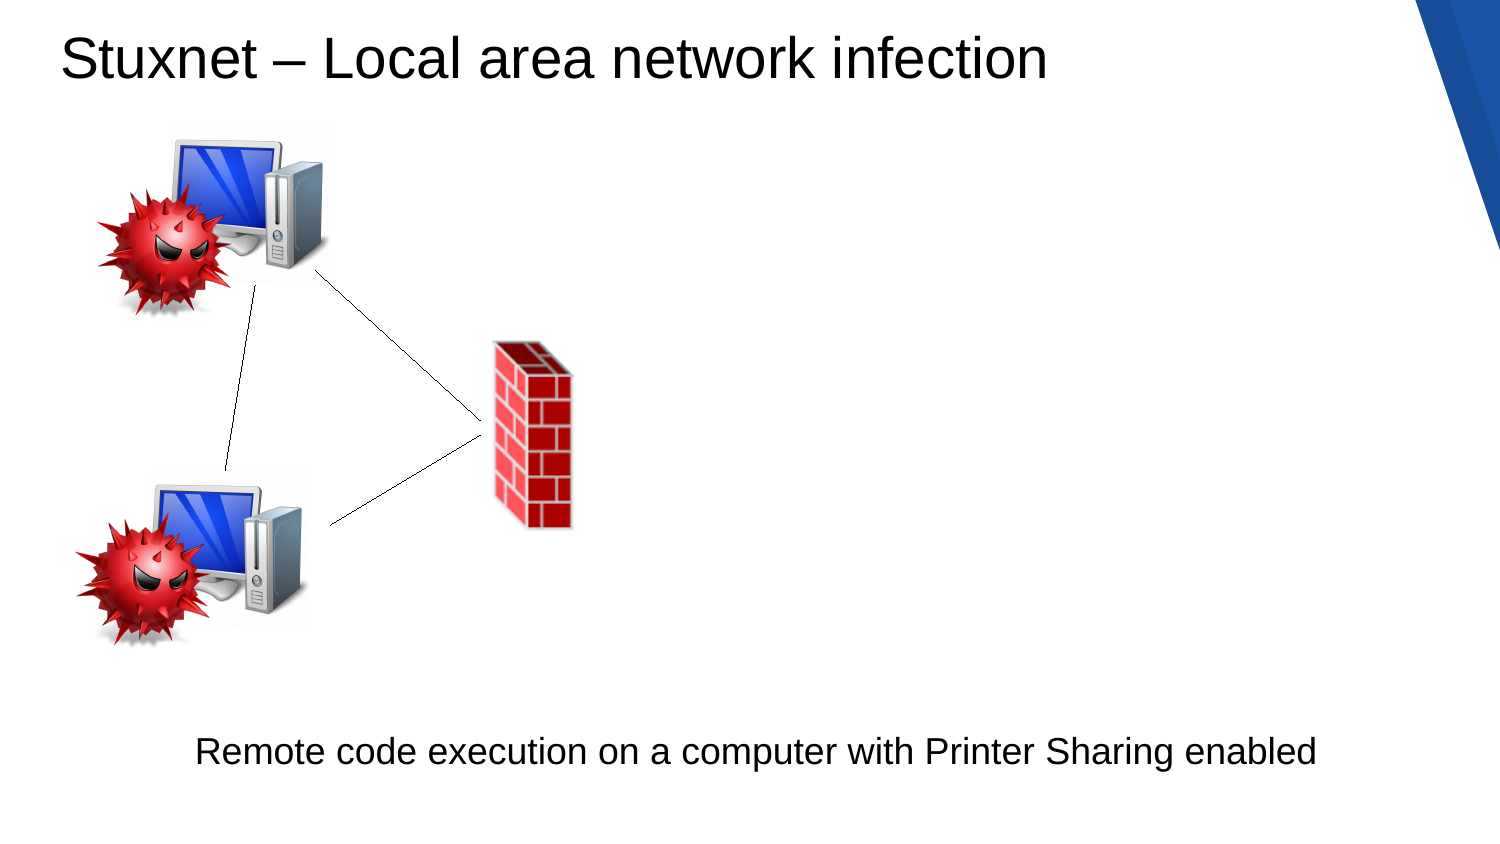

# Stuxnet – Local area network infection
Remote code execution on a computer with Printer Sharing enabled